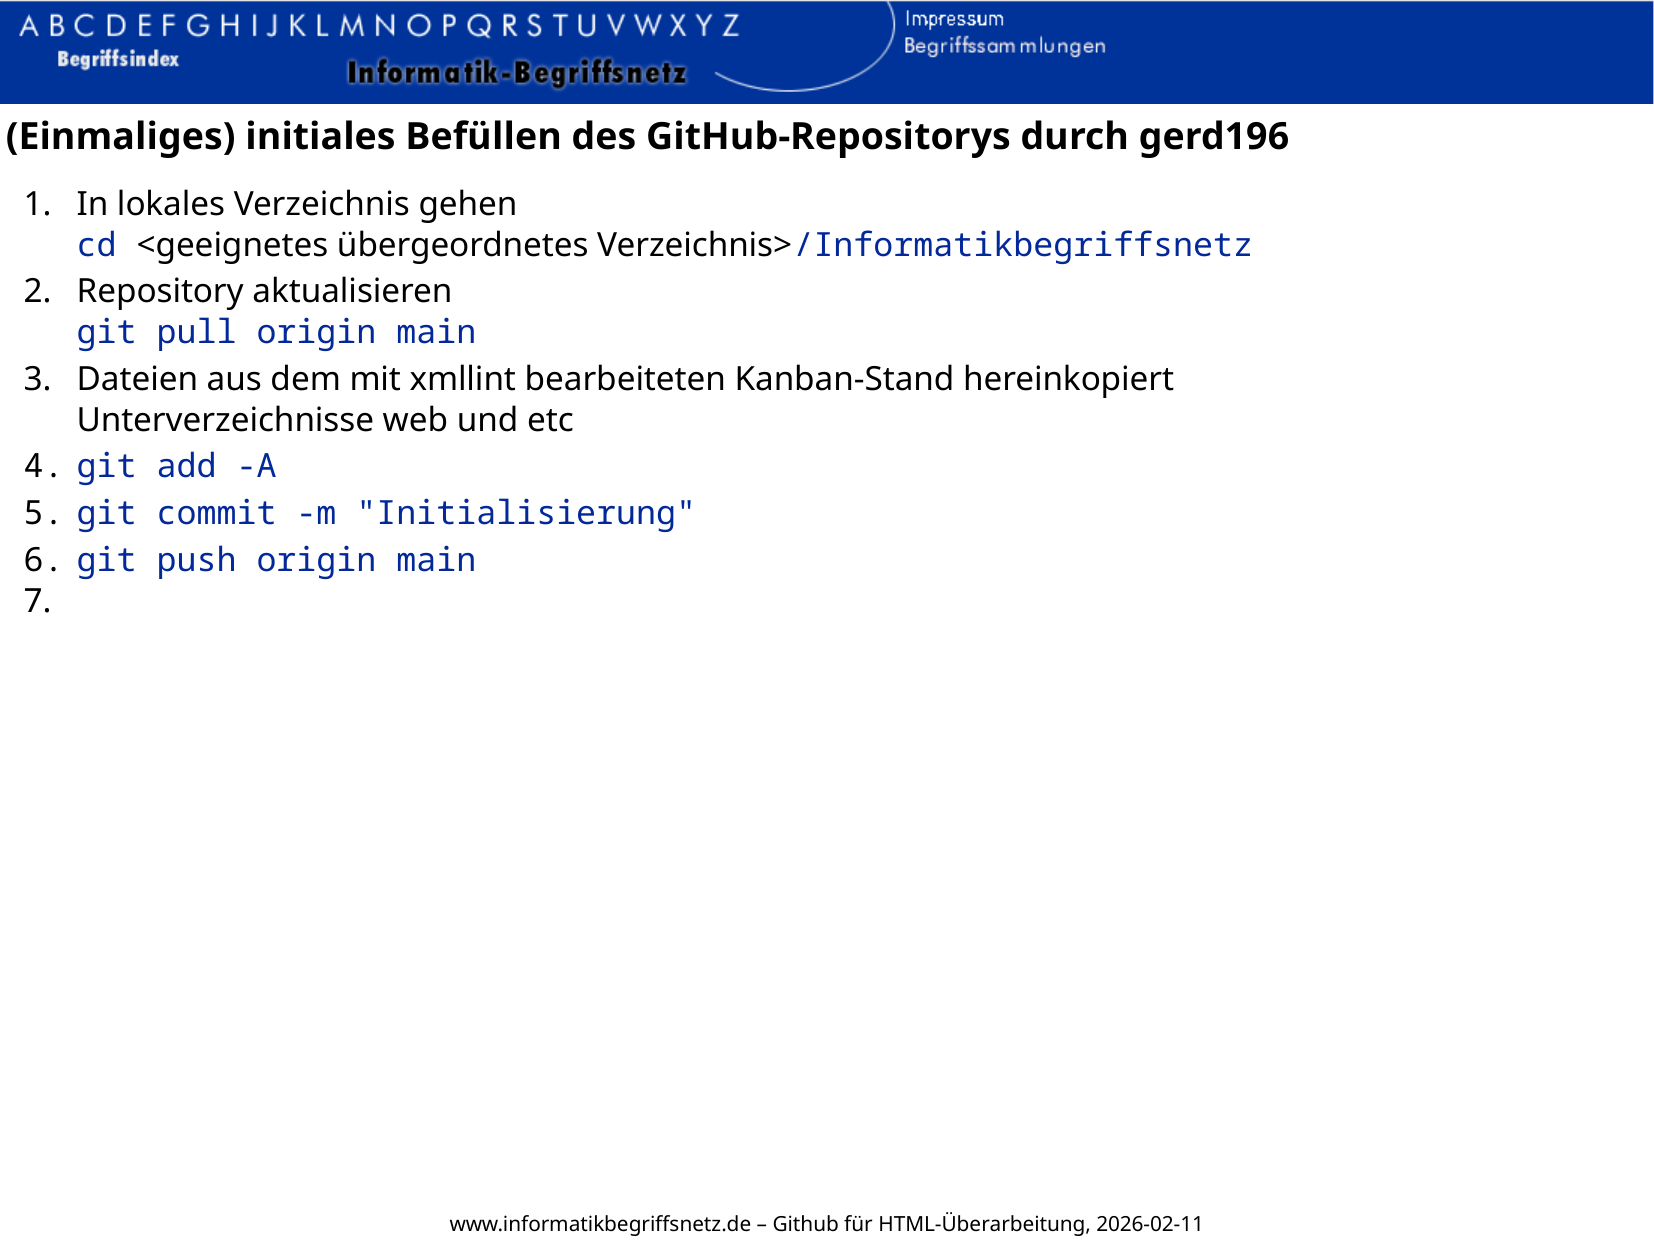

# (Einmaliges) initiales Befüllen des GitHub-Repositorys durch gerd196
In lokales Verzeichnis gehen
cd <geeignetes übergeordnetes Verzeichnis>/Informatikbegriffsnetz
Repository aktualisieren
git pull origin main
Dateien aus dem mit xmllint bearbeiteten Kanban-Stand hereinkopiert
Unterverzeichnisse web und etc
git add -A
git commit -m "Initialisierung"
git push origin main